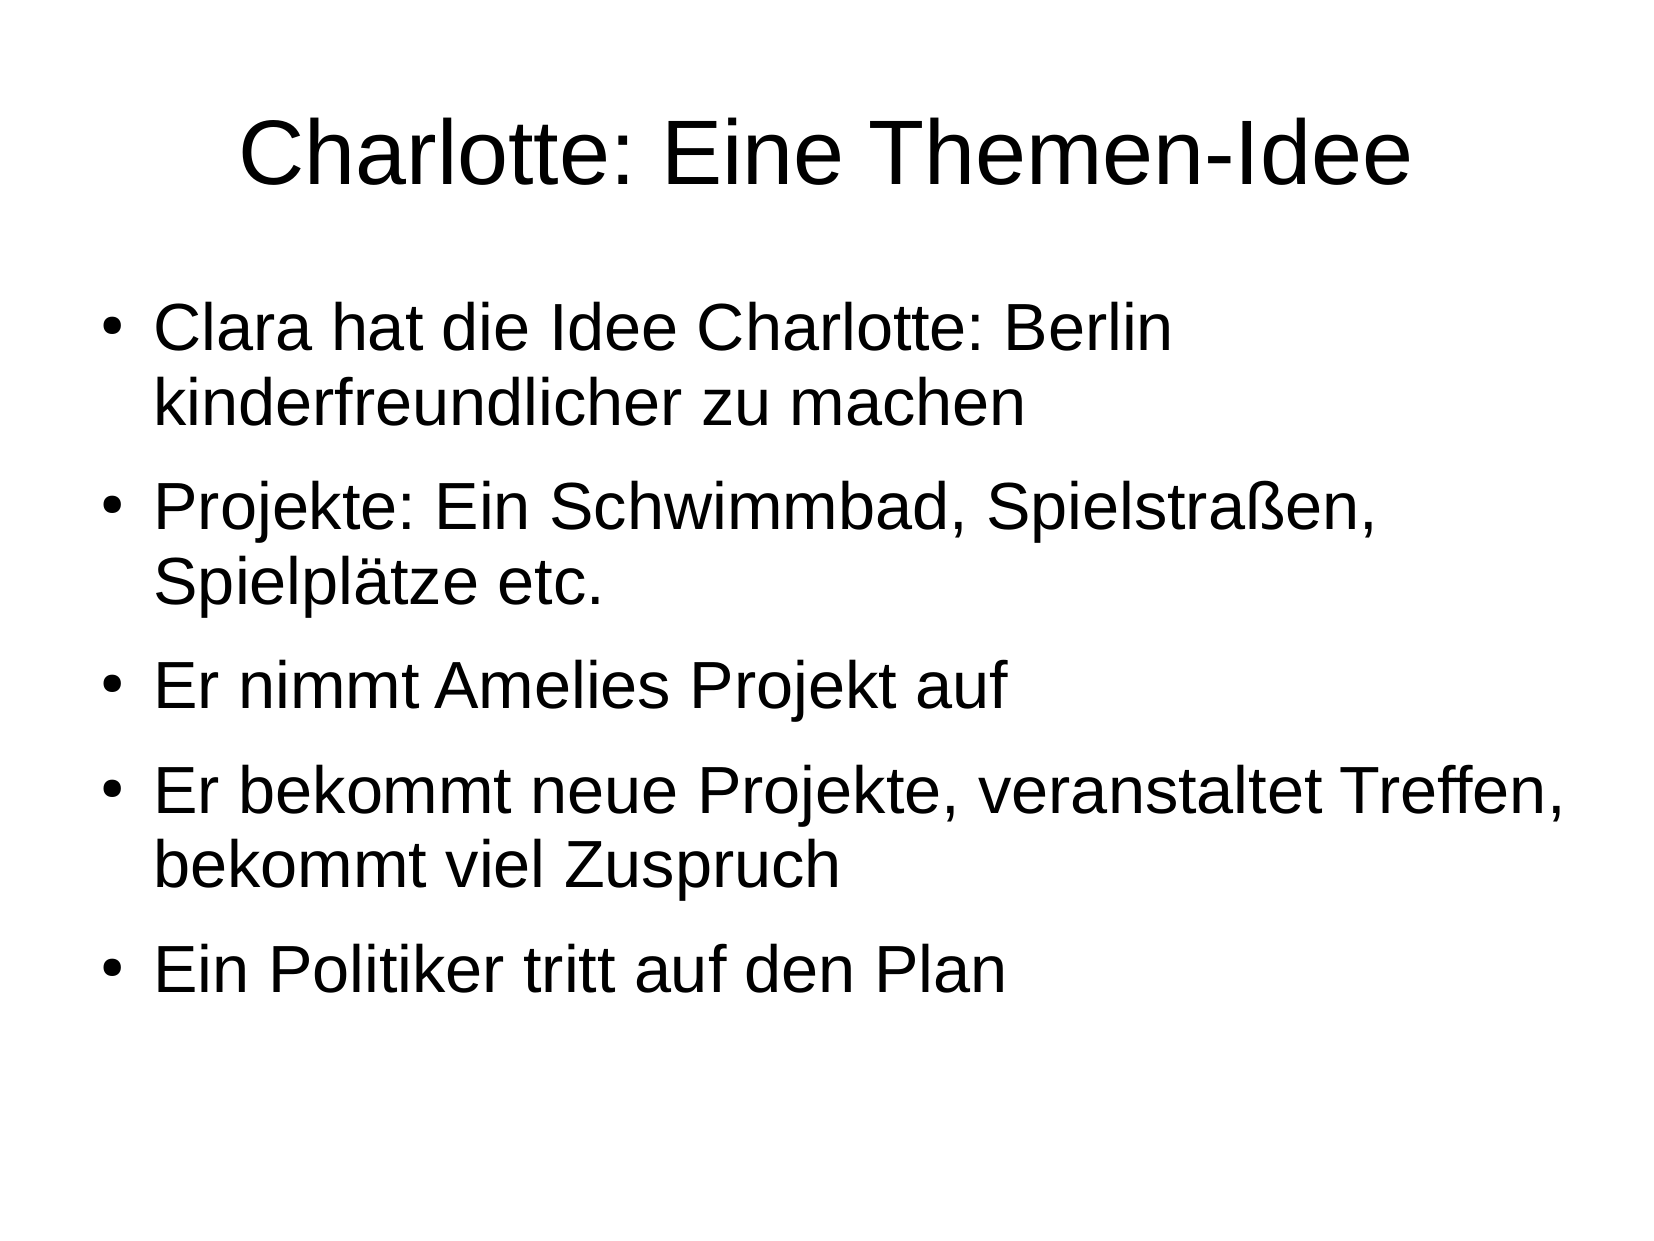

# Charlotte: Eine Themen-Idee
Clara hat die Idee Charlotte: Berlin kinderfreundlicher zu machen
Projekte: Ein Schwimmbad, Spielstraßen, Spielplätze etc.
Er nimmt Amelies Projekt auf
Er bekommt neue Projekte, veranstaltet Treffen, bekommt viel Zuspruch
Ein Politiker tritt auf den Plan